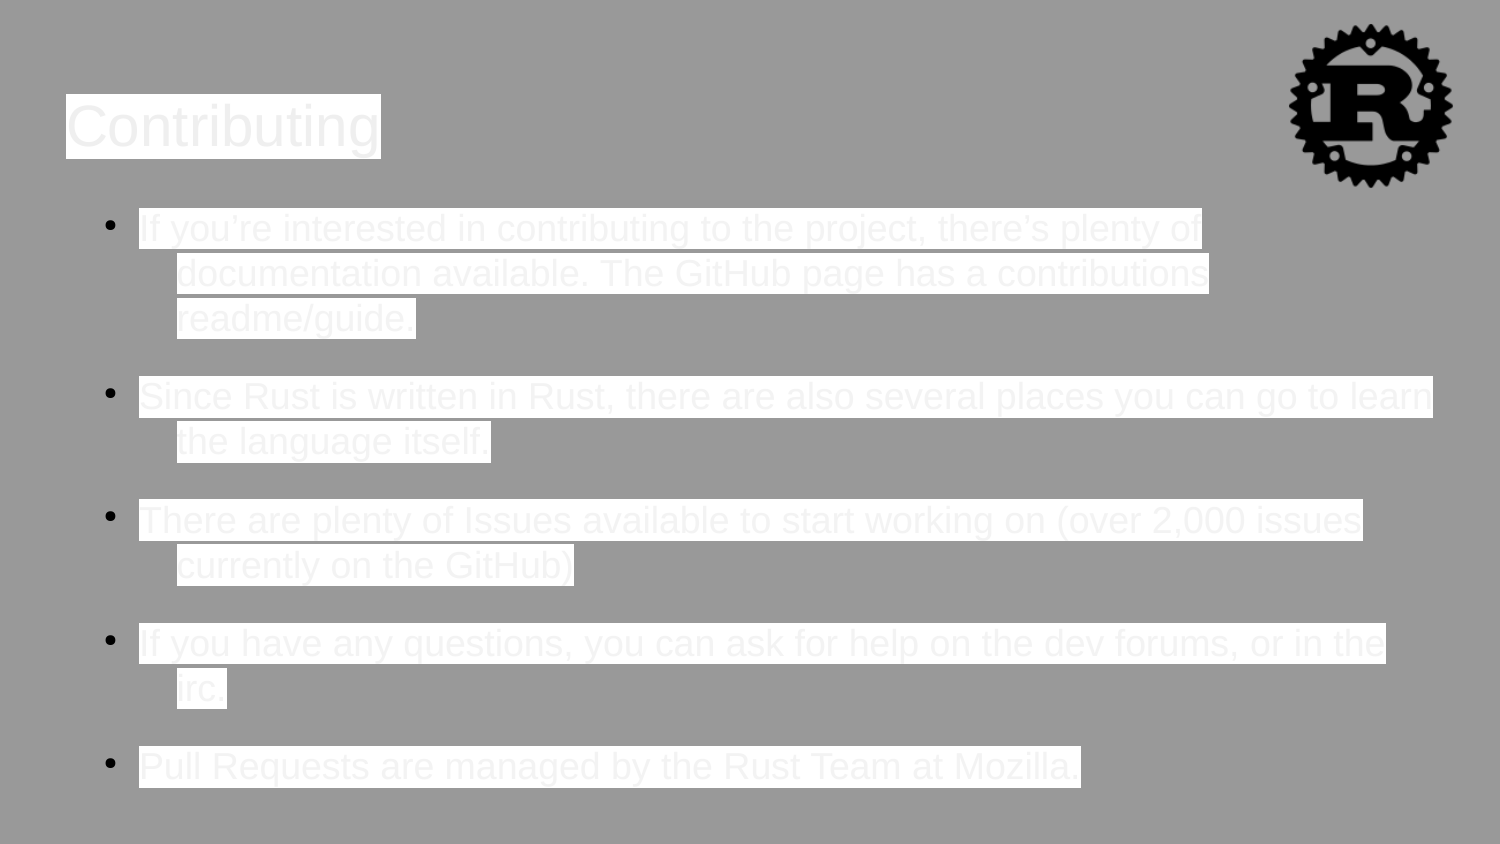

# Contributing
If you’re interested in contributing to the project, there’s plenty of documentation available. The GitHub page has a contributions readme/guide.
Since Rust is written in Rust, there are also several places you can go to learn the language itself.
There are plenty of Issues available to start working on (over 2,000 issues currently on the GitHub)
If you have any questions, you can ask for help on the dev forums, or in the irc.
Pull Requests are managed by the Rust Team at Mozilla.